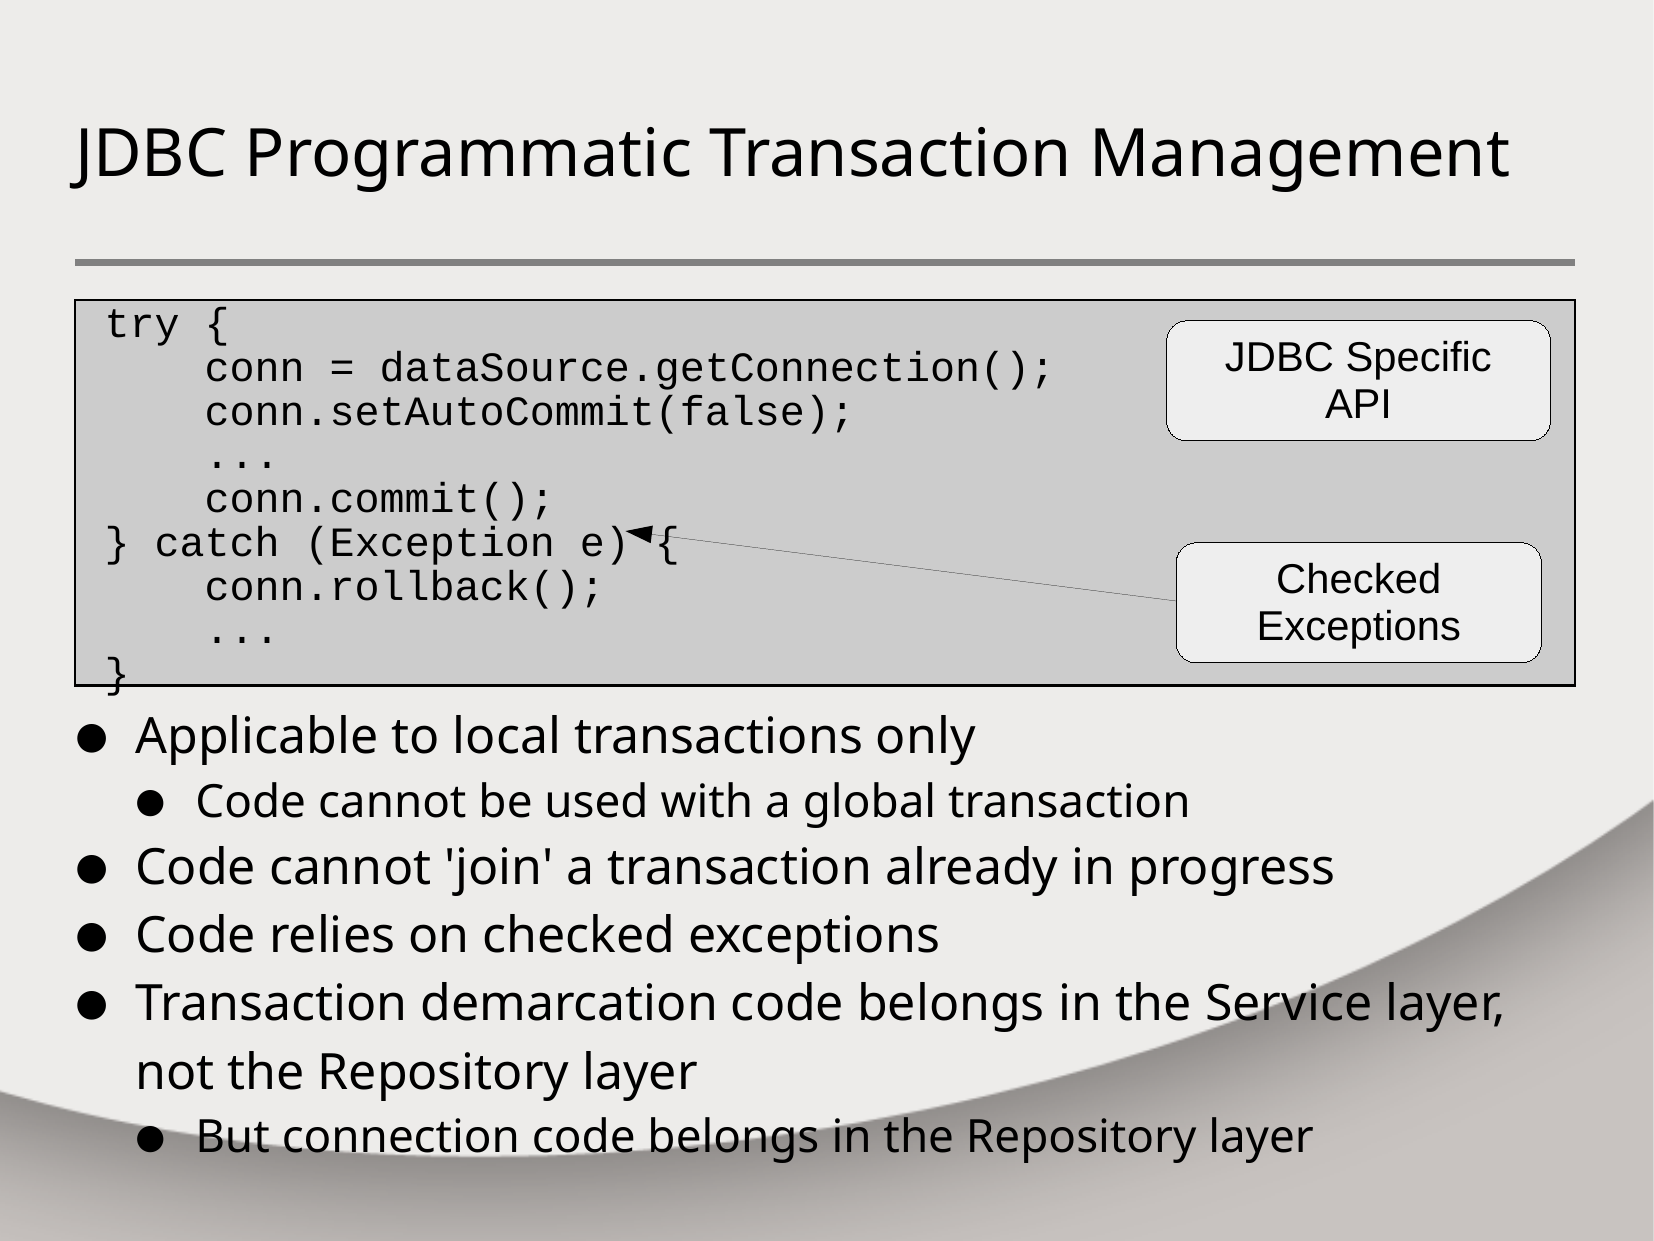

# JDBC Programmatic Transaction Management
try {
 conn = dataSource.getConnection();
 conn.setAutoCommit(false);
 ...
 conn.commit();
} catch (Exception e) {
 conn.rollback();
 ...
}
Applicable to local transactions only
Code cannot be used with a global transaction
Code cannot 'join' a transaction already in progress
Code relies on checked exceptions
Transaction demarcation code belongs in the Service layer, not the Repository layer
But connection code belongs in the Repository layer
JDBC Specific API
Checked
Exceptions